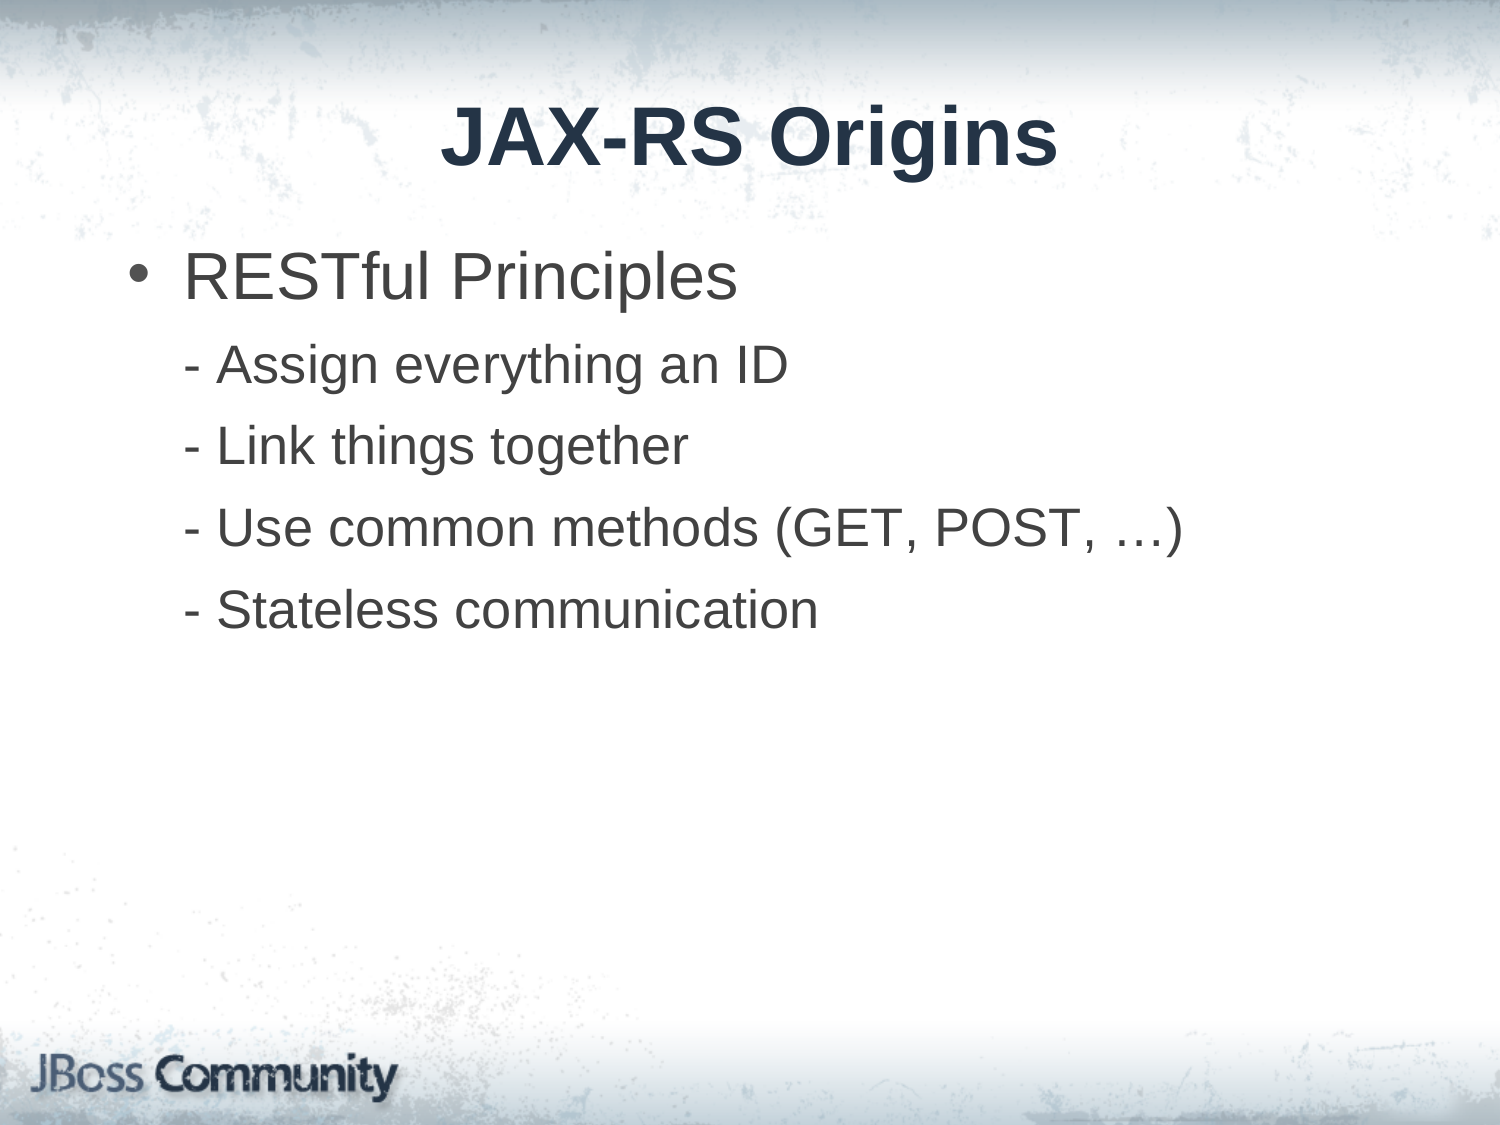

# JAX-RS Origins
RESTful Principles
- Assign everything an ID
- Link things together
- Use common methods (GET, POST, …)
- Stateless communication